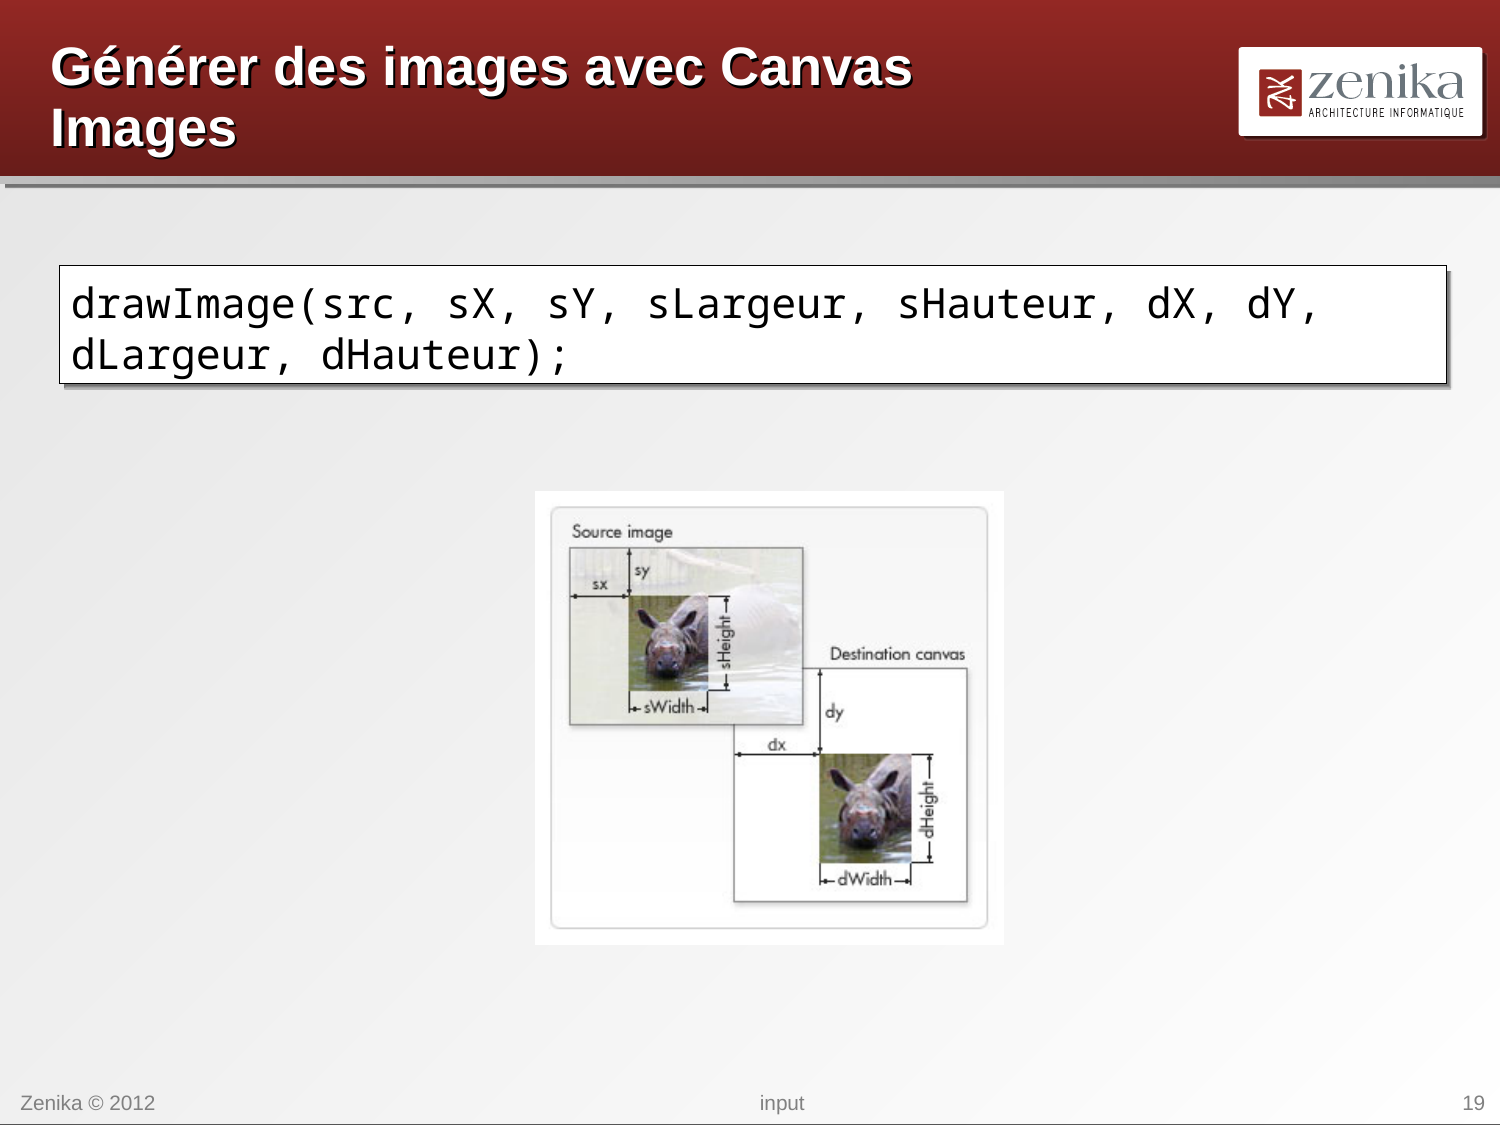

# Générer des images avec Canvas Images
drawImage(src, sX, sY, sLargeur, sHauteur, dX, dY, dLargeur, dHauteur);